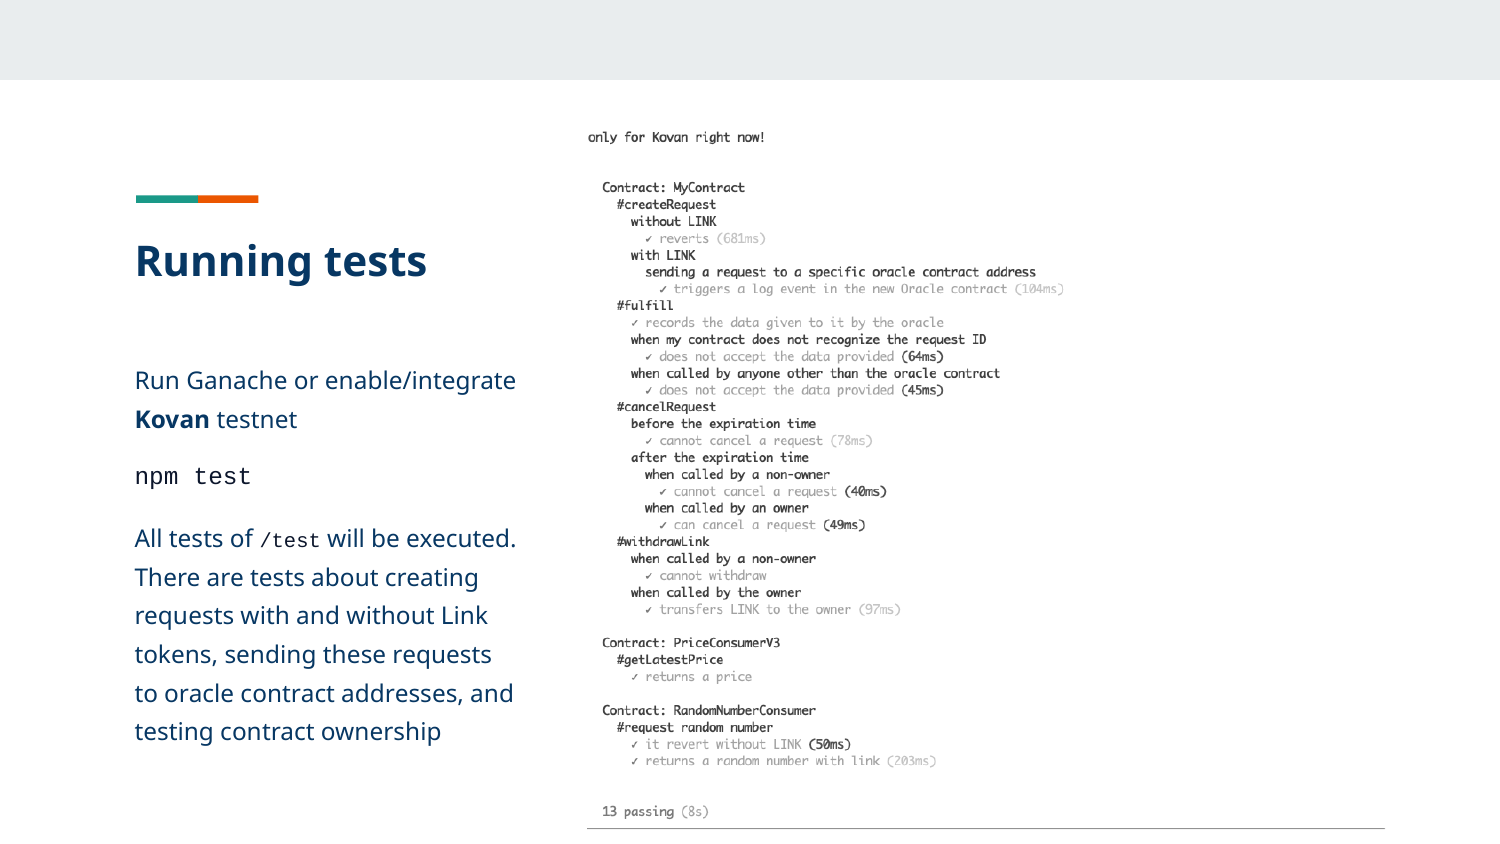

# Running tests
Run Ganache or enable/integrate Kovan testnet
npm test
All tests of /test will be executed. There are tests about creating requests with and without Link tokens, sending these requests to oracle contract addresses, and testing contract ownership